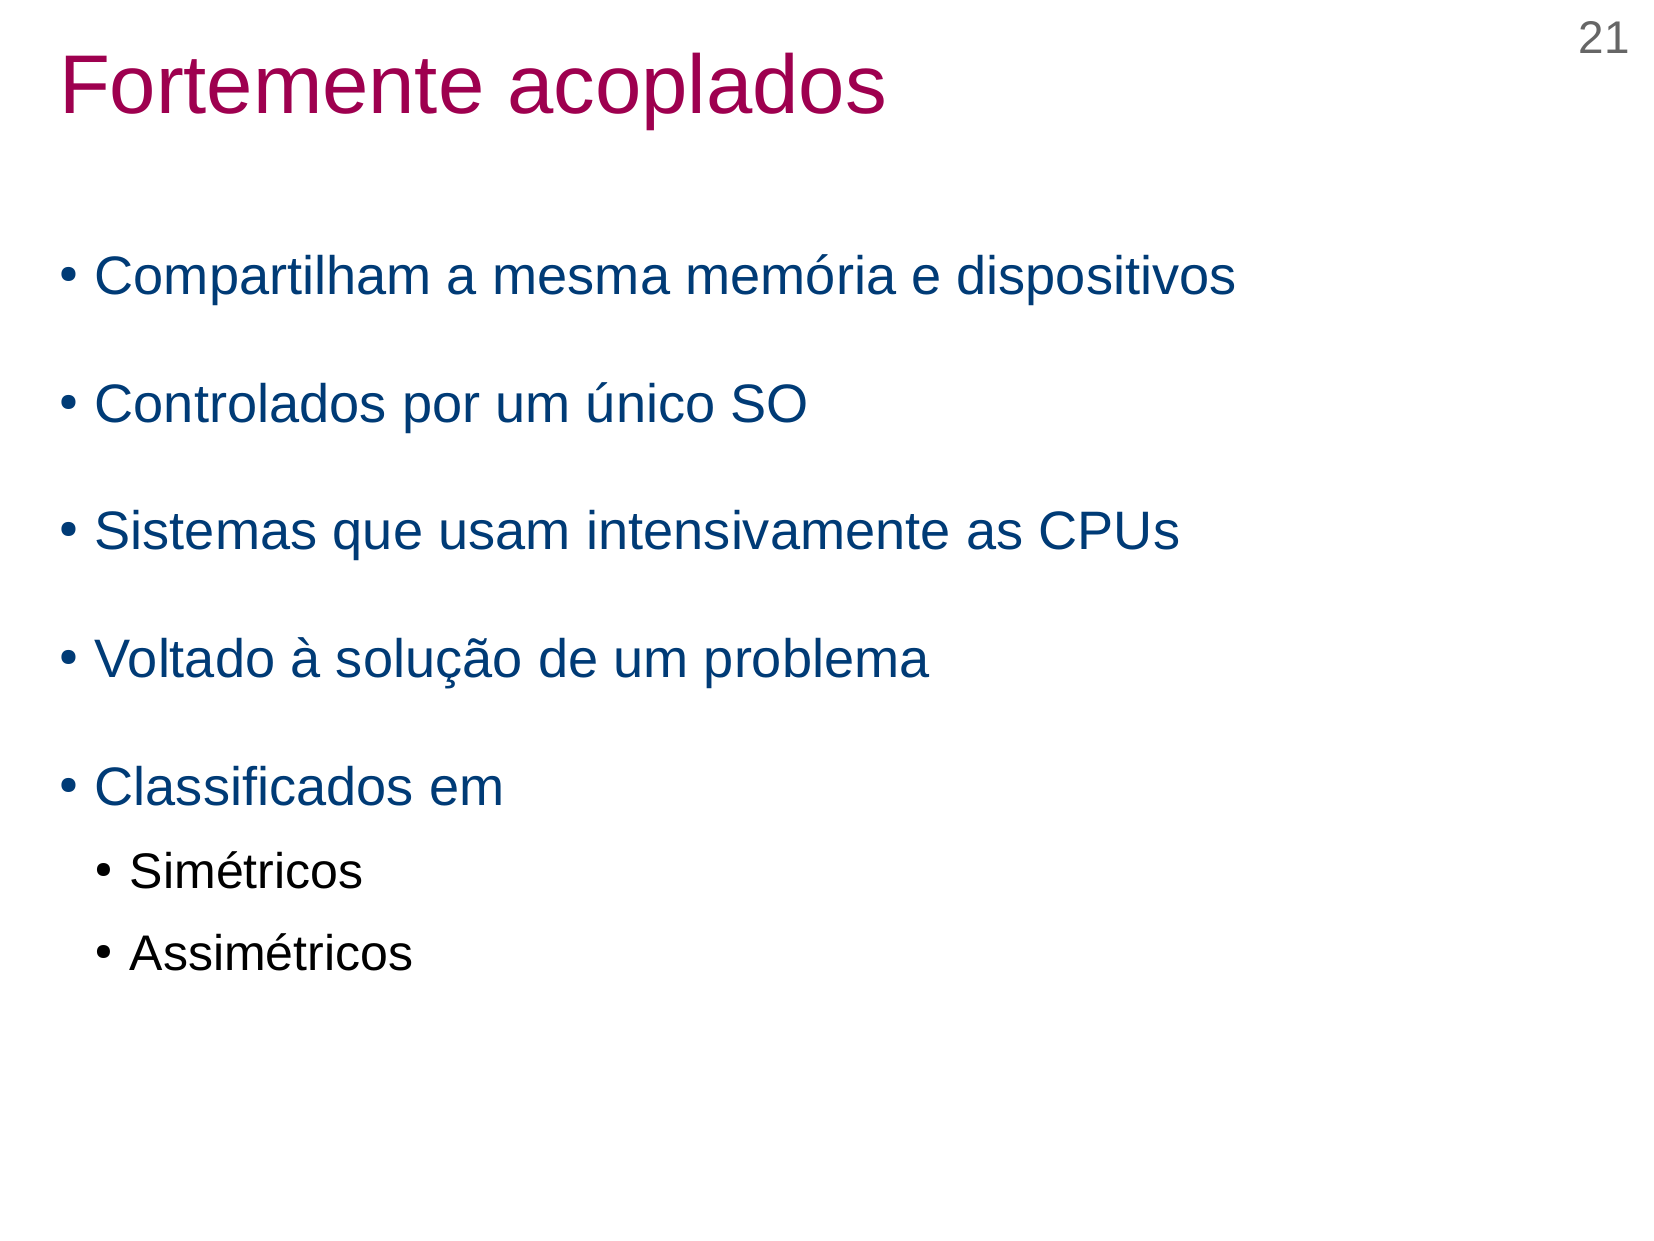

21
# Fortemente acoplados
Compartilham a mesma memória e dispositivos
Controlados por um único SO
Sistemas que usam intensivamente as CPUs
Voltado à solução de um problema
Classificados em
Simétricos
Assimétricos